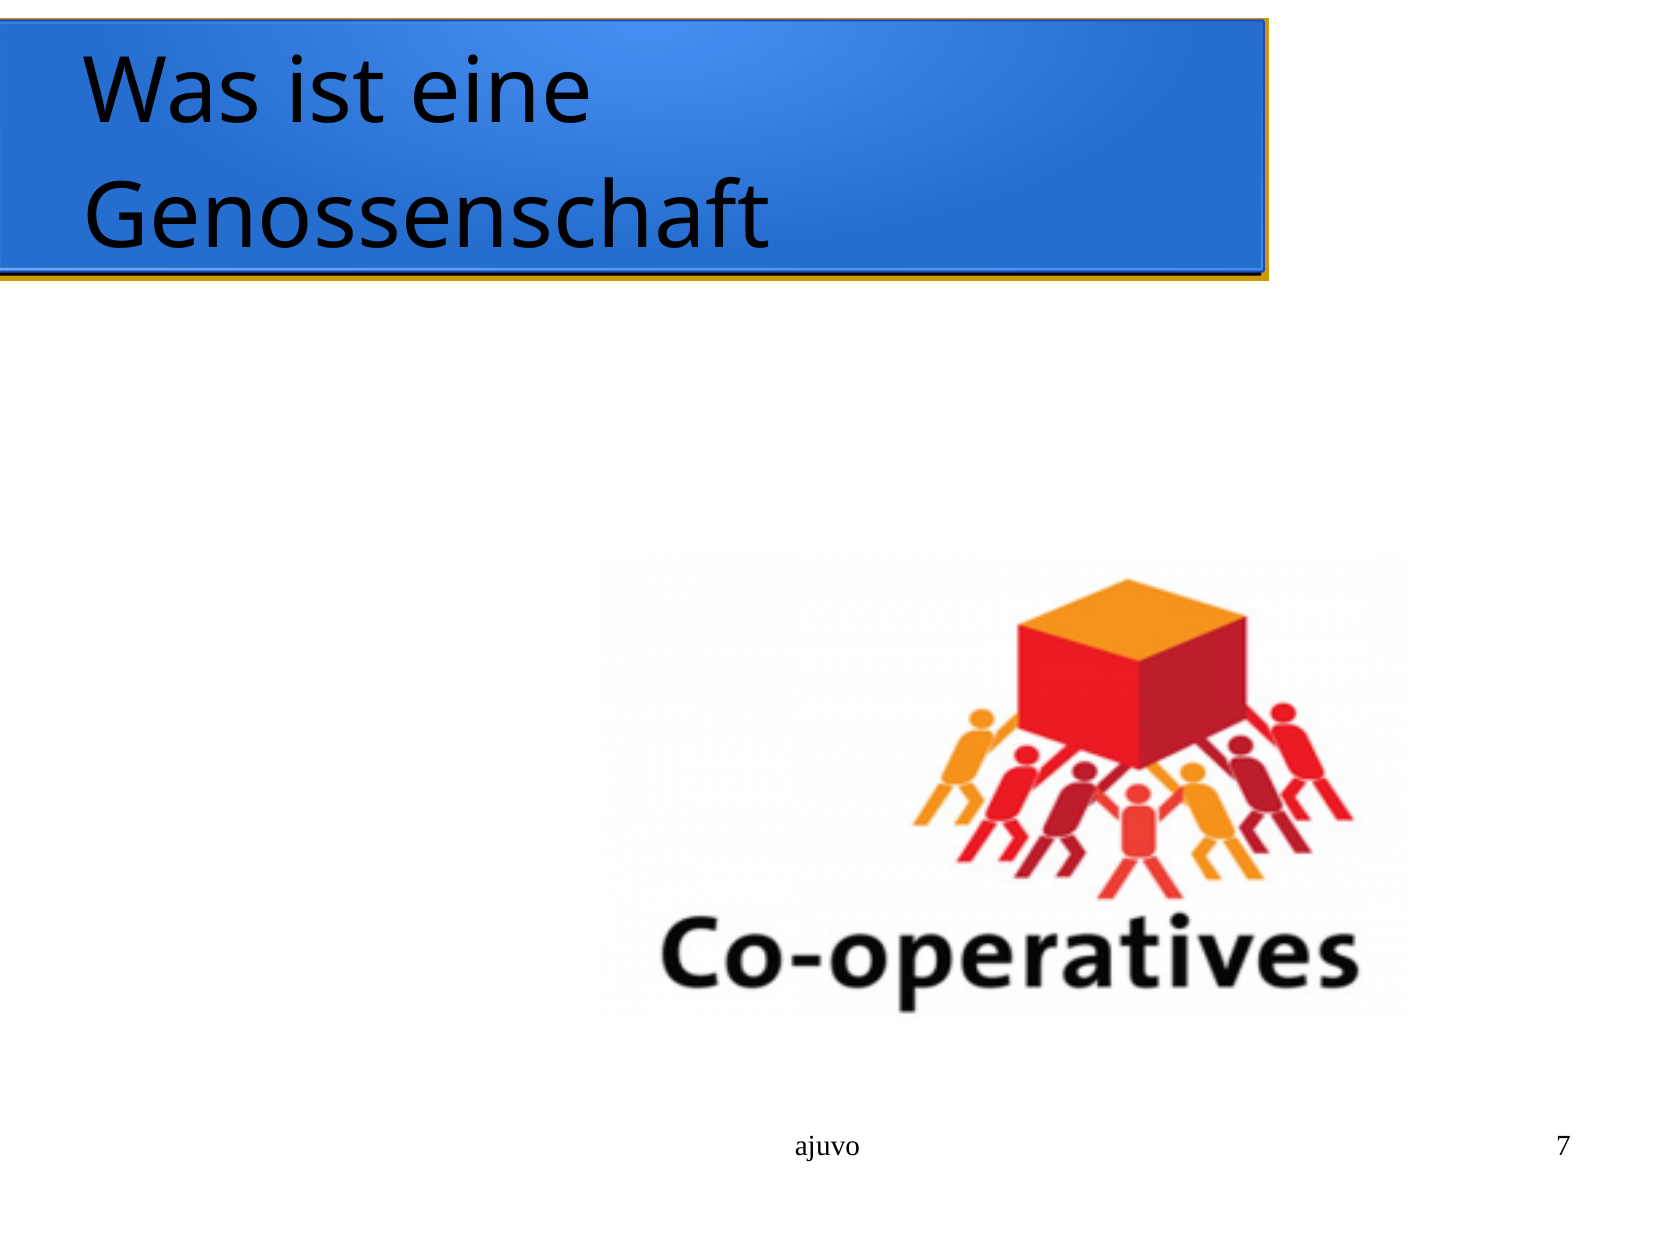

# Was ist eine Genossenschaft
ajuvo
7